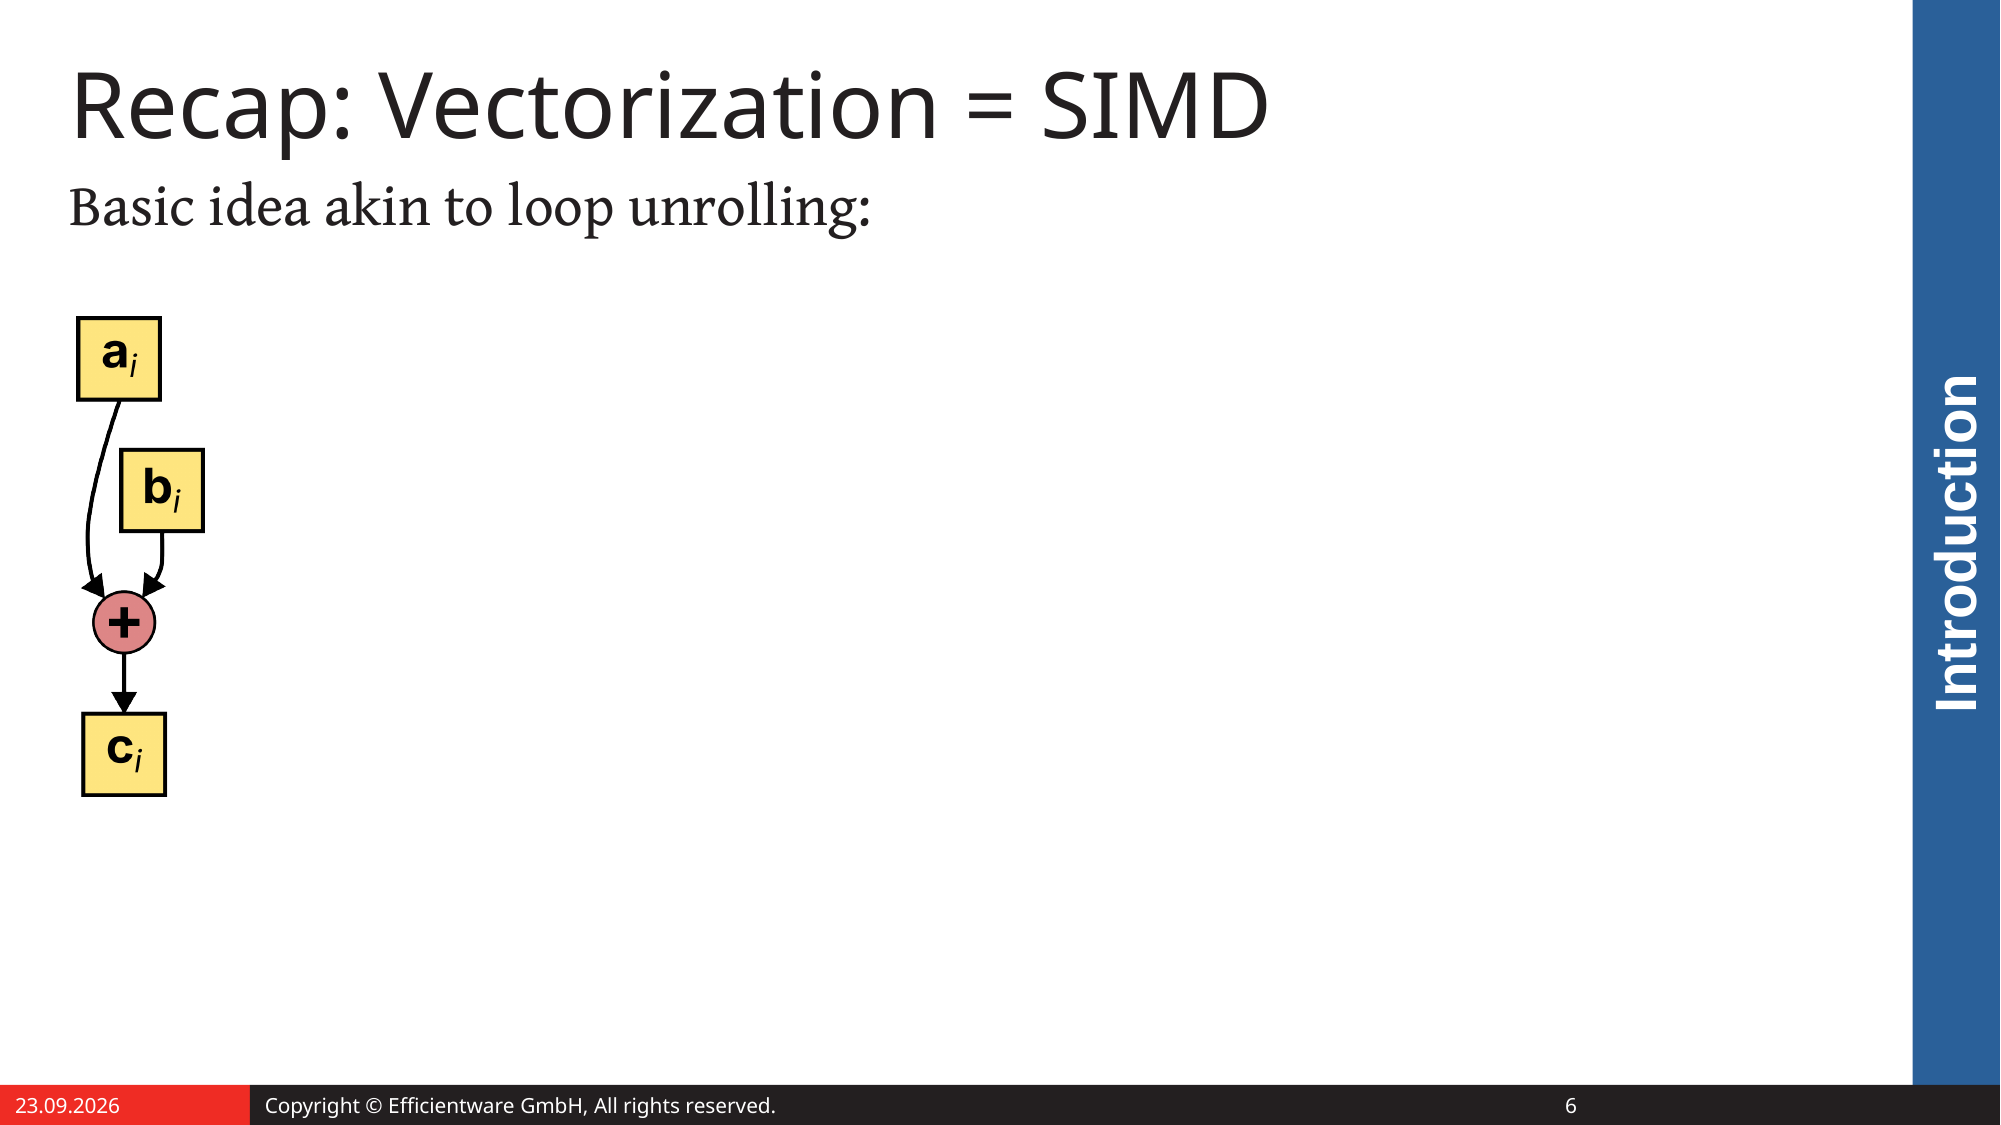

# Recap: Vectorization = SIMD
Basic idea akin to loop unrolling:
Introduction
Copyright © Efficientware GmbH, All rights reserved.